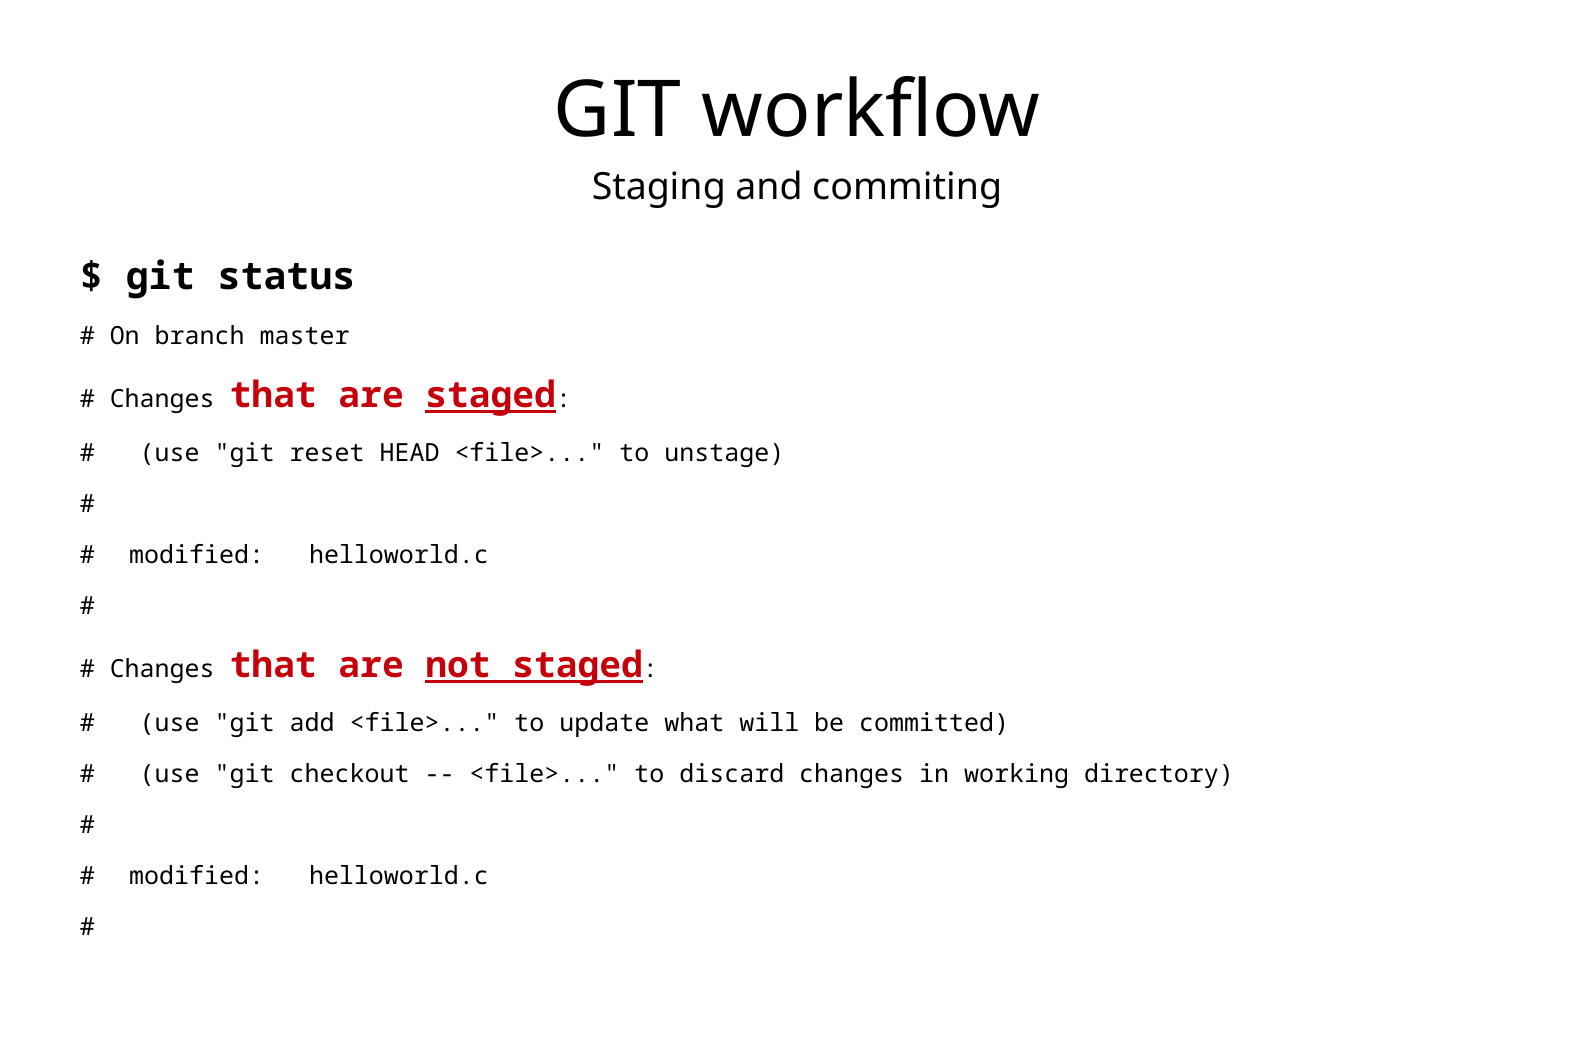

# GIT workflow Staging and commiting
$ git status
# On branch master
# Changes that are staged:
# (use "git reset HEAD <file>..." to unstage)
#
#	modified: helloworld.c
#
# Changes that are not staged:
# (use "git add <file>..." to update what will be committed)
# (use "git checkout -- <file>..." to discard changes in working directory)
#
#	modified: helloworld.c
#